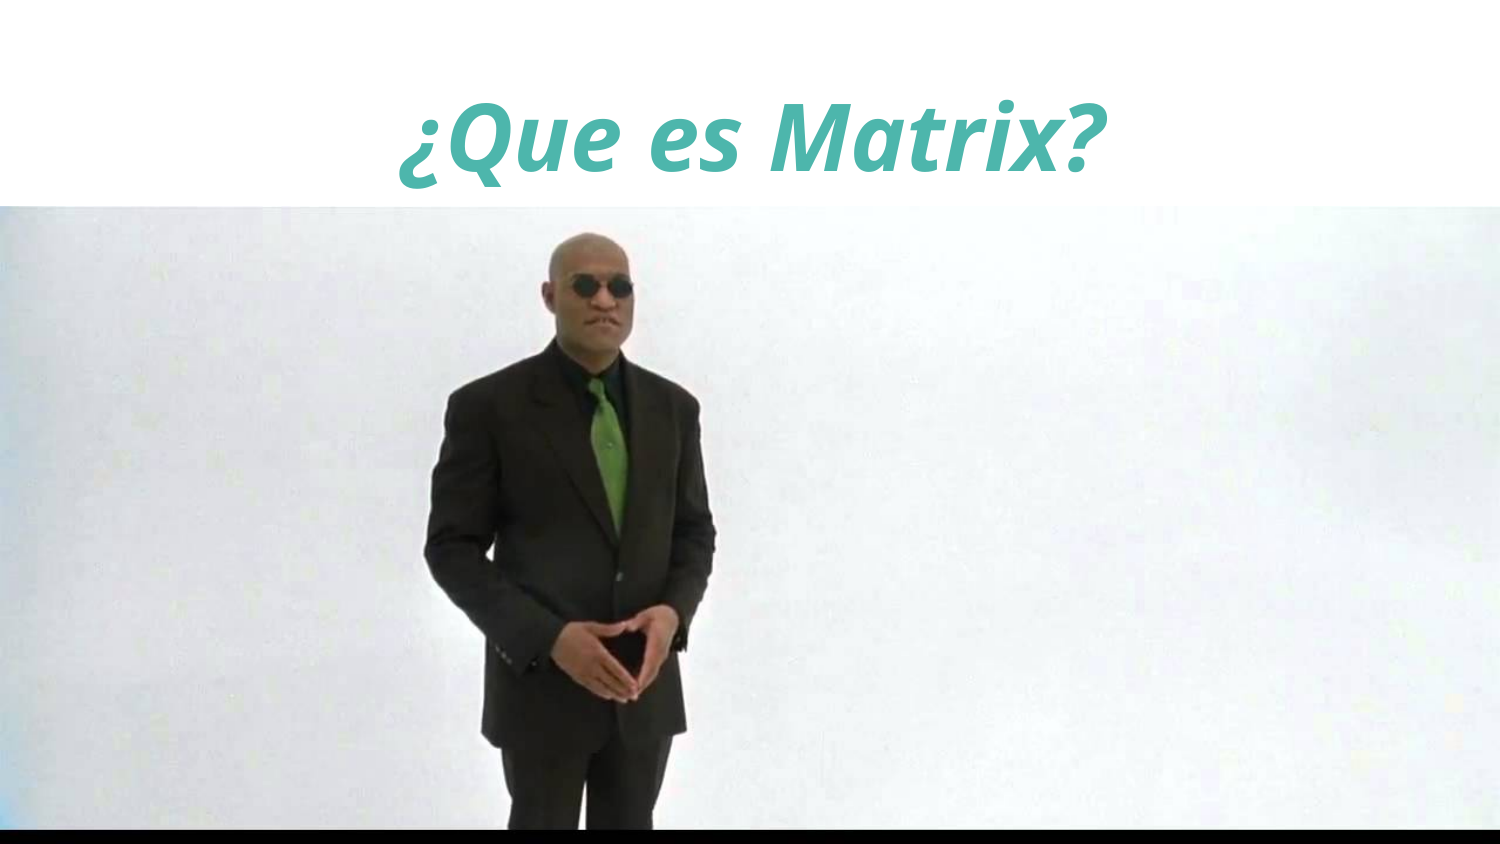

¿Que es Matrix?
# ....Y uno de datos?